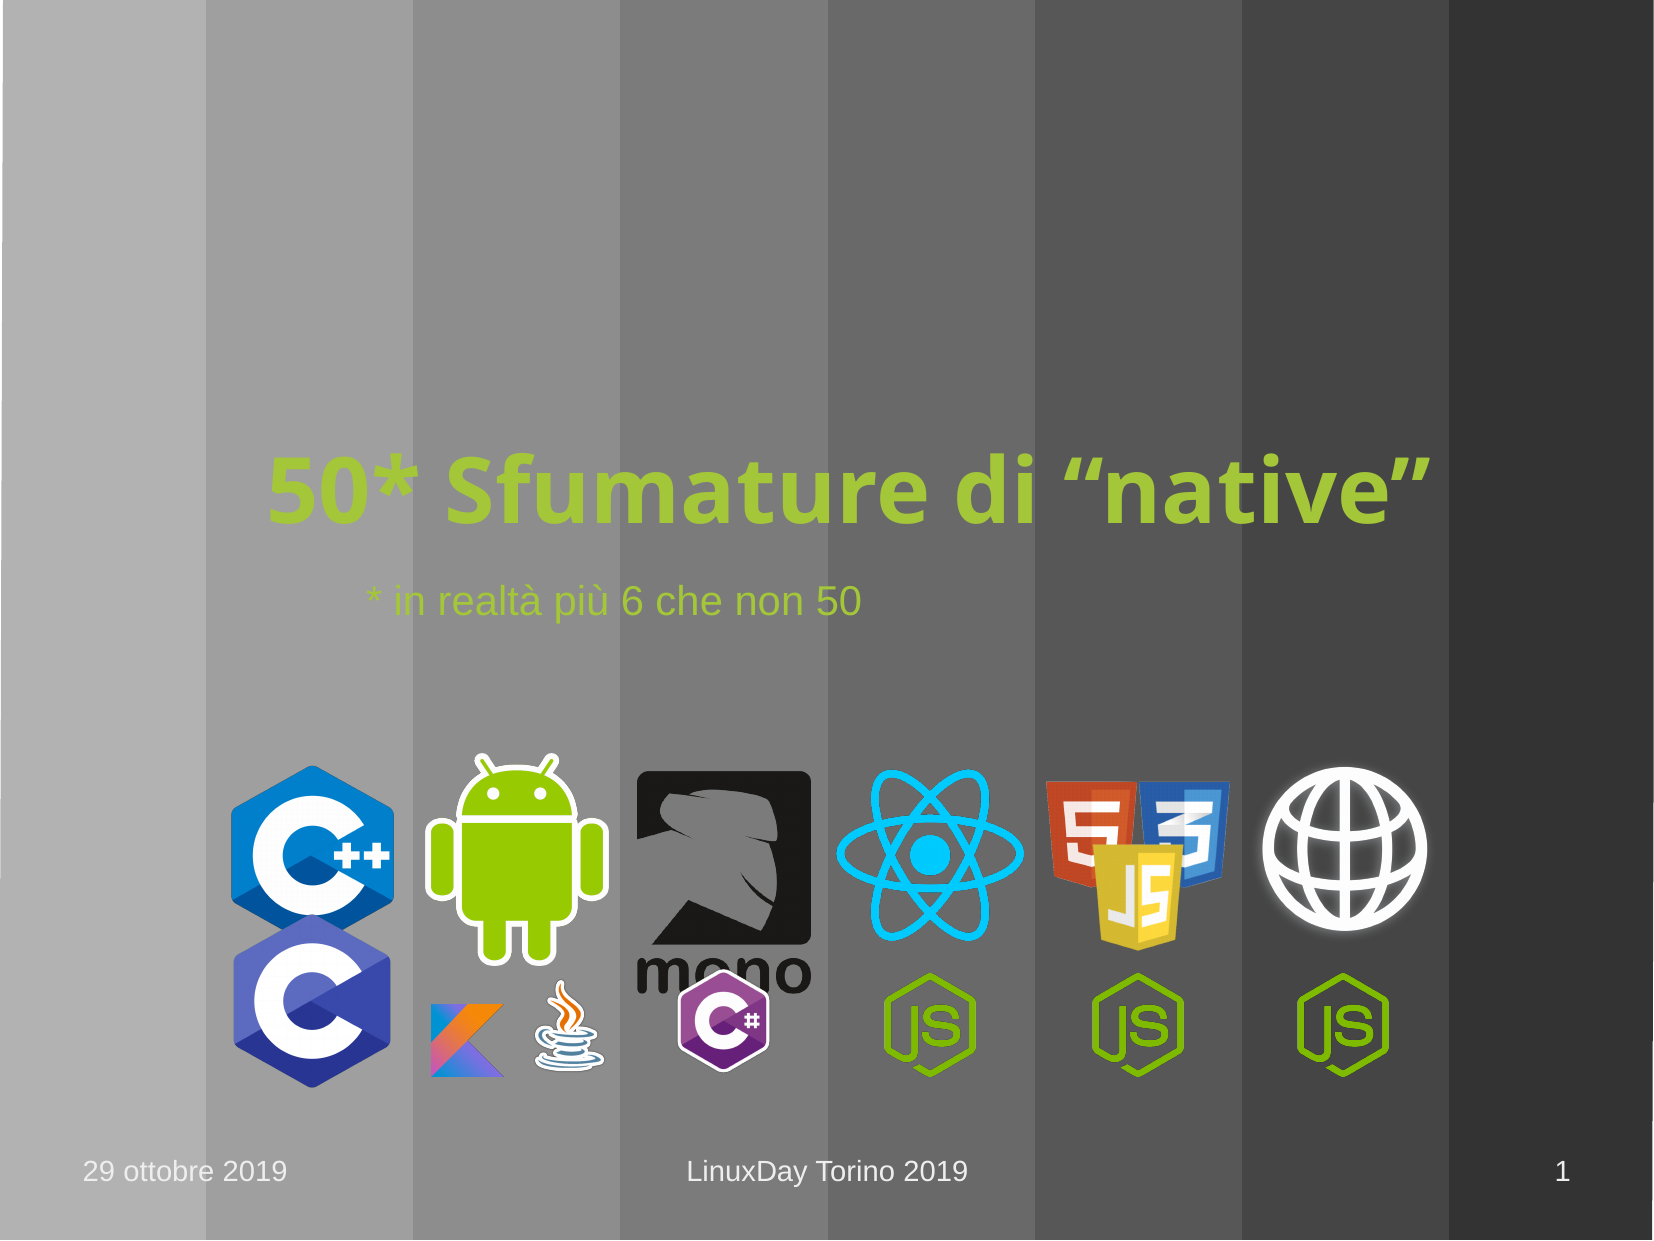

# 50* Sfumature di “native”
* in realtà più 6 che non 50
29 ottobre 2019
LinuxDay Torino 2019
1